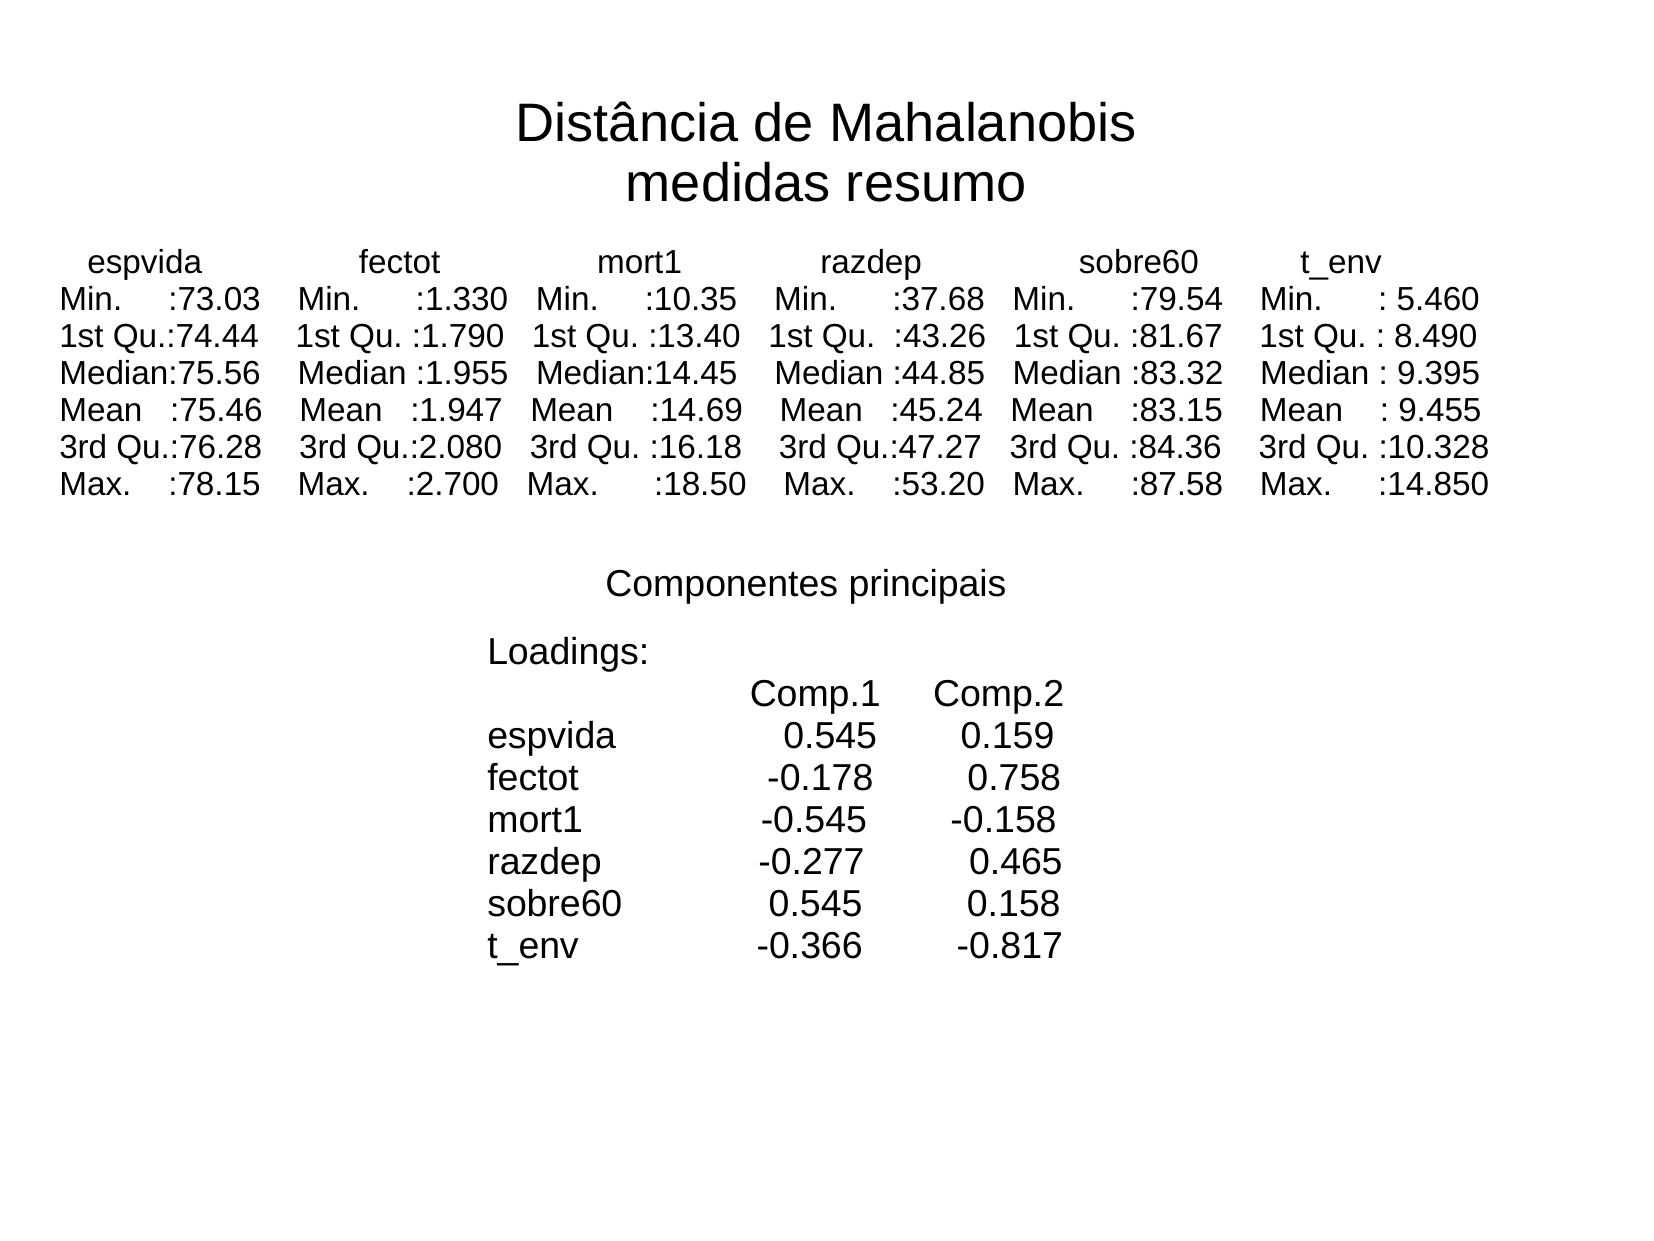

# Distância de Mahalanobis medidas resumo
 espvida fectot mort1 razdep sobre60 t_env
 Min. :73.03 Min. :1.330 Min. :10.35 Min. :37.68 Min. :79.54 Min. : 5.460
 1st Qu.:74.44 1st Qu. :1.790 1st Qu. :13.40 1st Qu. :43.26 1st Qu. :81.67 1st Qu. : 8.490
 Median:75.56 Median :1.955 Median:14.45 Median :44.85 Median :83.32 Median : 9.395
 Mean :75.46 Mean :1.947 Mean :14.69 Mean :45.24 Mean :83.15 Mean : 9.455
 3rd Qu.:76.28 3rd Qu.:2.080 3rd Qu. :16.18 3rd Qu.:47.27 3rd Qu. :84.36 3rd Qu. :10.328
 Max. :78.15 Max. :2.700 Max. :18.50 Max. :53.20 Max. :87.58 Max. :14.850
								Componentes principais
Loadings:
 Comp.1 Comp.2
espvida 0.545 0.159
fectot -0.178 0.758
mort1 -0.545 -0.158
razdep -0.277 0.465
sobre60 0.545 0.158
t_env -0.366 -0.817